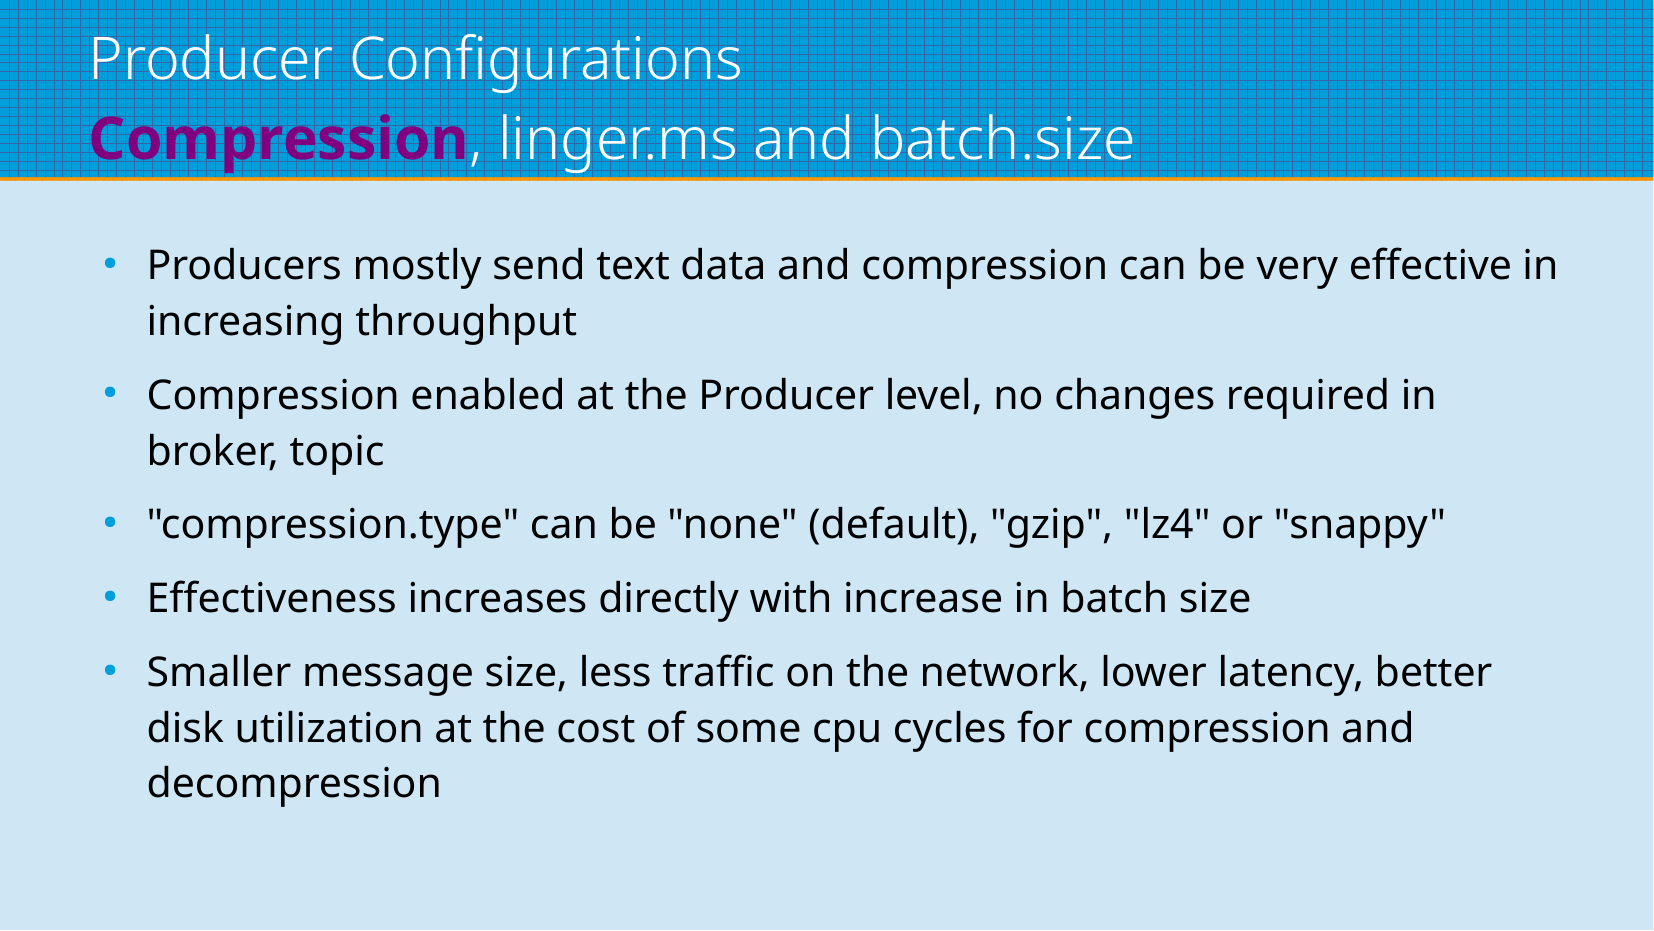

# Producer Configurations Compression, linger.ms and batch.size
Producers mostly send text data and compression can be very effective in increasing throughput
Compression enabled at the Producer level, no changes required in broker, topic
"compression.type" can be "none" (default), "gzip", "lz4" or "snappy"
Effectiveness increases directly with increase in batch size
Smaller message size, less traffic on the network, lower latency, better disk utilization at the cost of some cpu cycles for compression and decompression